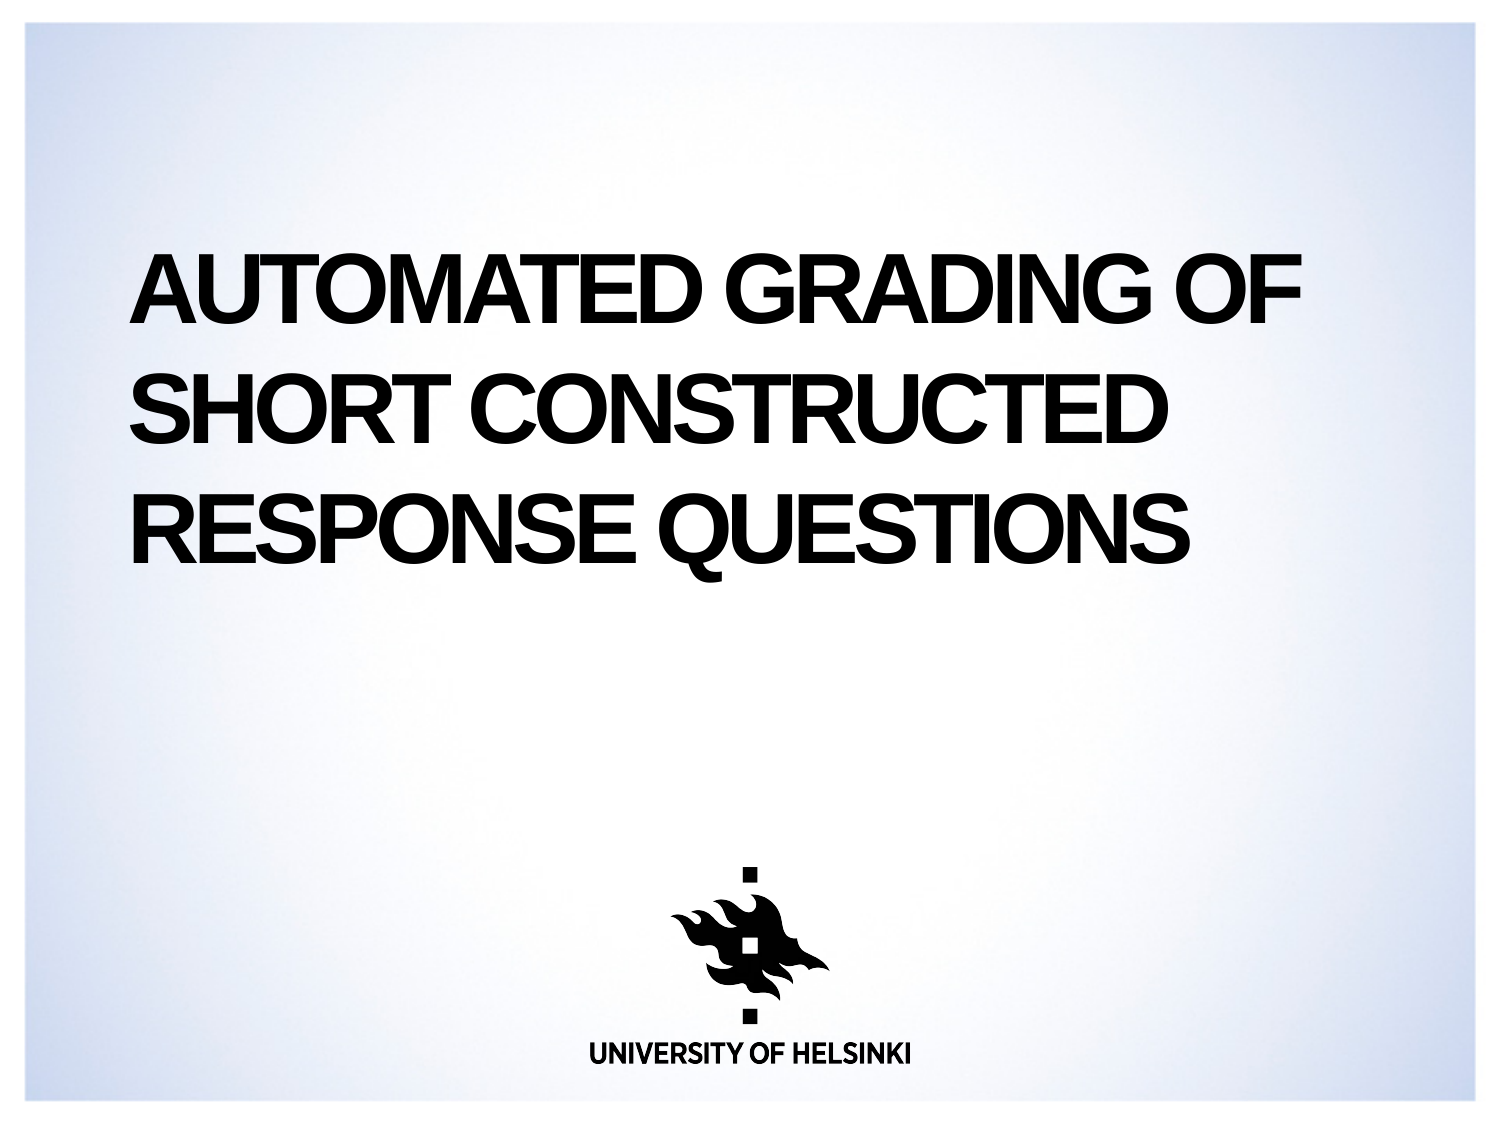

# Automated grading of short constructed response questions